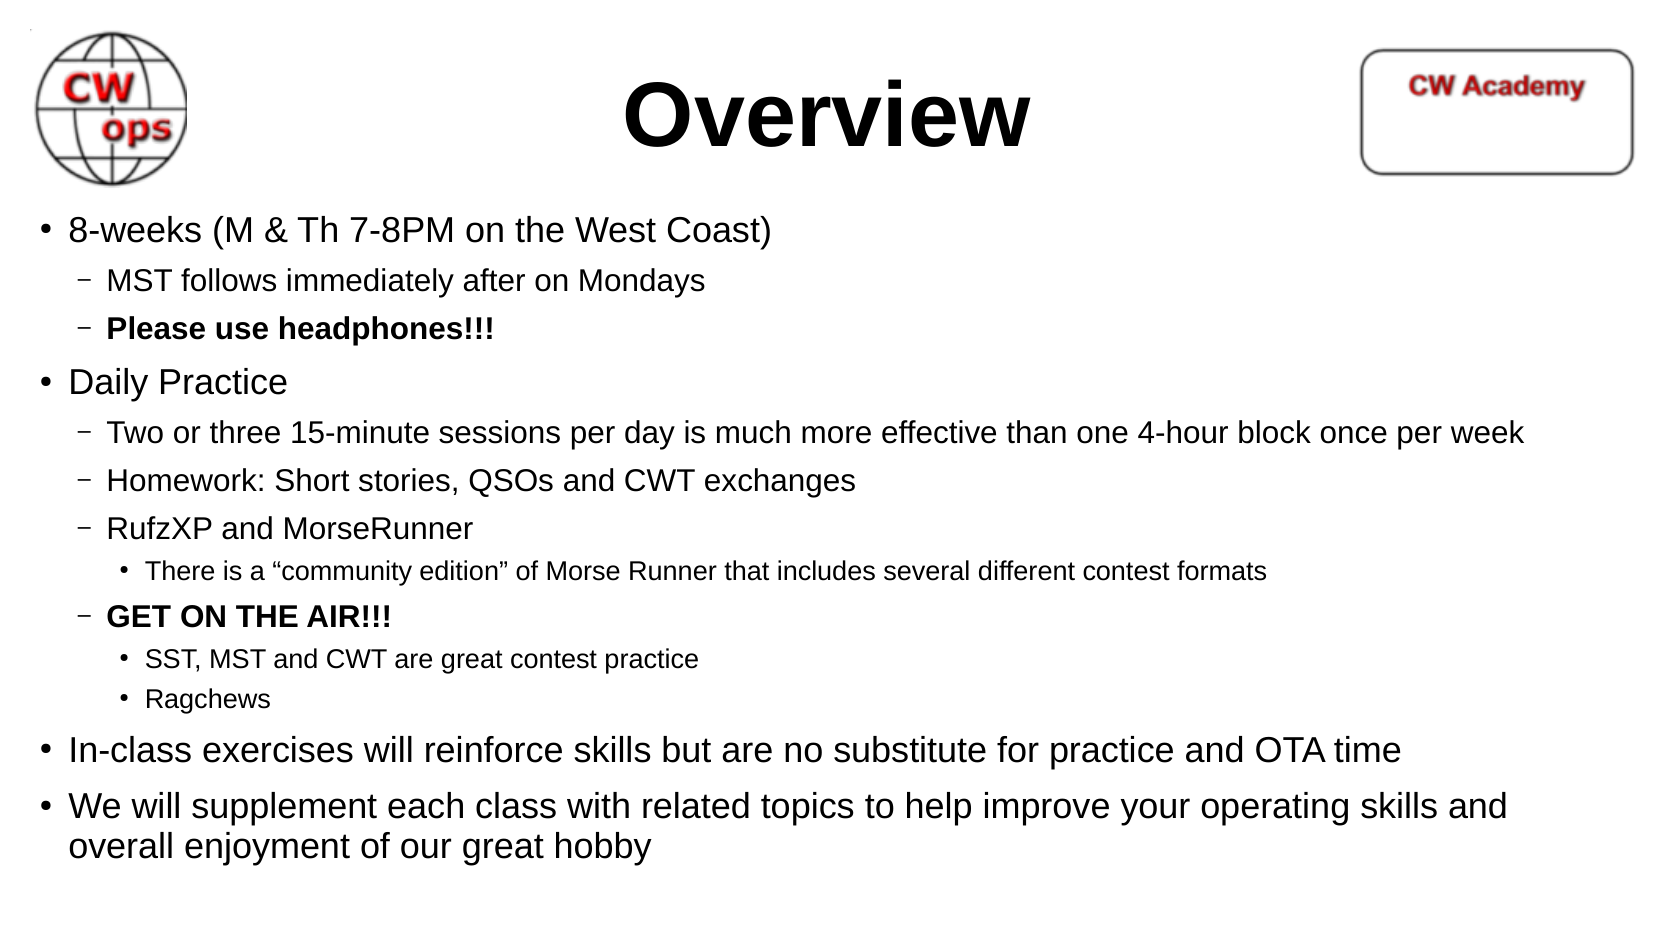

# Overview
8-weeks (M & Th 7-8PM on the West Coast)
MST follows immediately after on Mondays
Please use headphones!!!
Daily Practice
Two or three 15-minute sessions per day is much more effective than one 4-hour block once per week
Homework: Short stories, QSOs and CWT exchanges
RufzXP and MorseRunner
There is a “community edition” of Morse Runner that includes several different contest formats
GET ON THE AIR!!!
SST, MST and CWT are great contest practice
Ragchews
In-class exercises will reinforce skills but are no substitute for practice and OTA time
We will supplement each class with related topics to help improve your operating skills and overall enjoyment of our great hobby